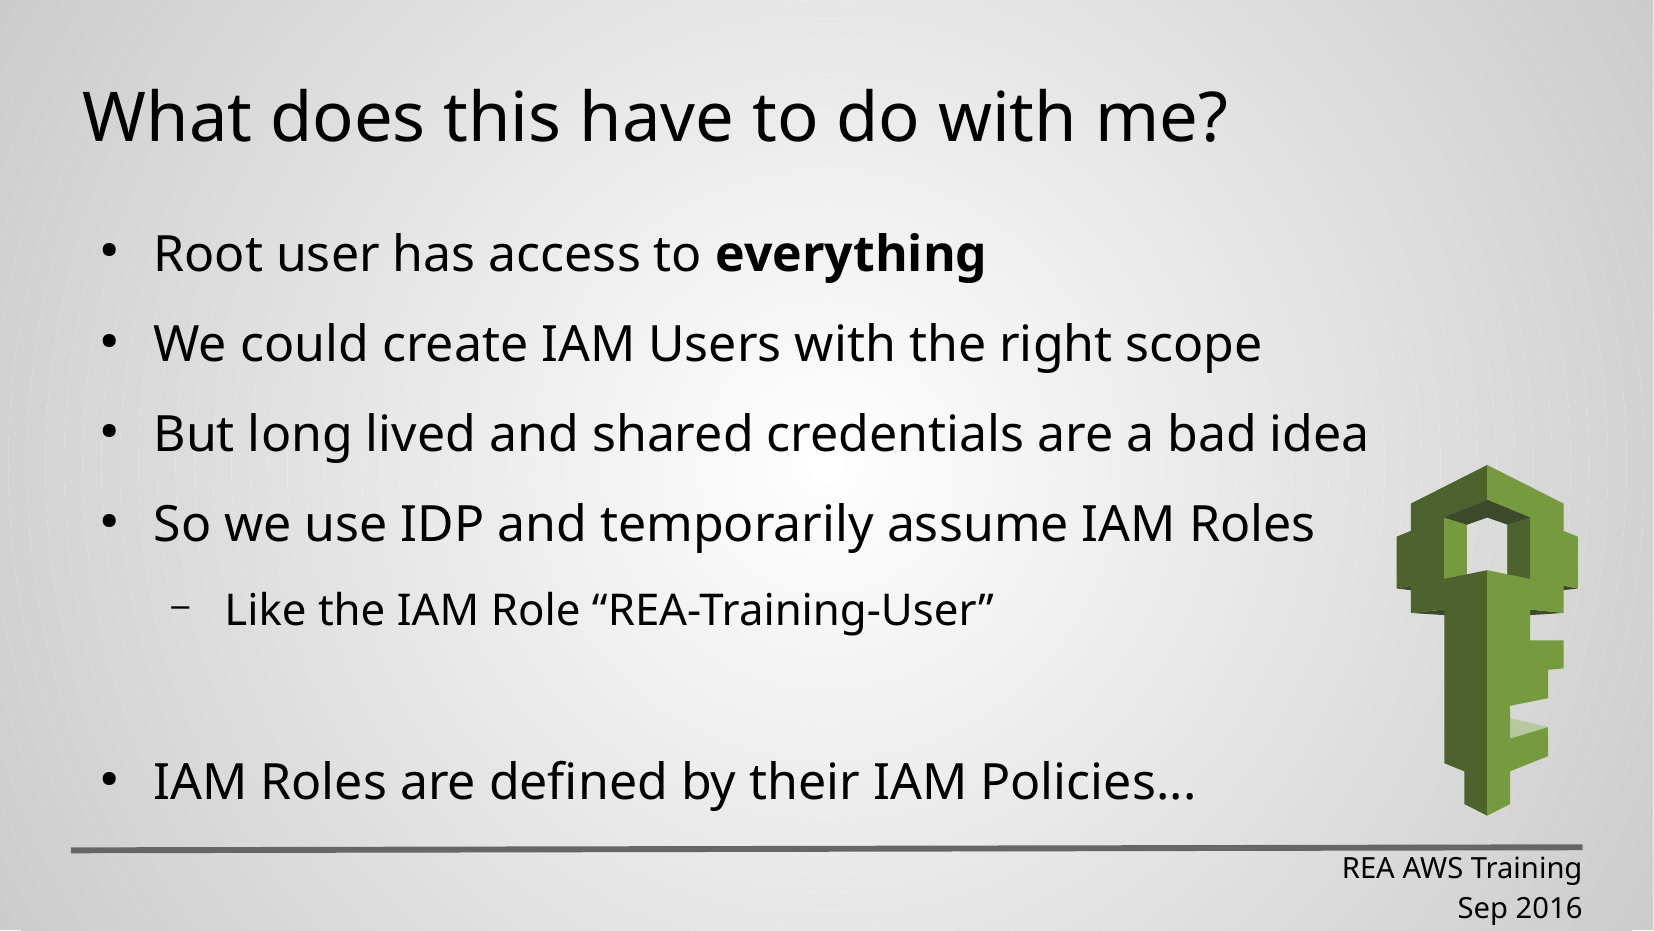

# What does this have to do with me?
Root user has access to everything
We could create IAM Users with the right scope
But long lived and shared credentials are a bad idea
So we use IDP and temporarily assume IAM Roles
Like the IAM Role “REA-Training-User”
IAM Roles are defined by their IAM Policies...